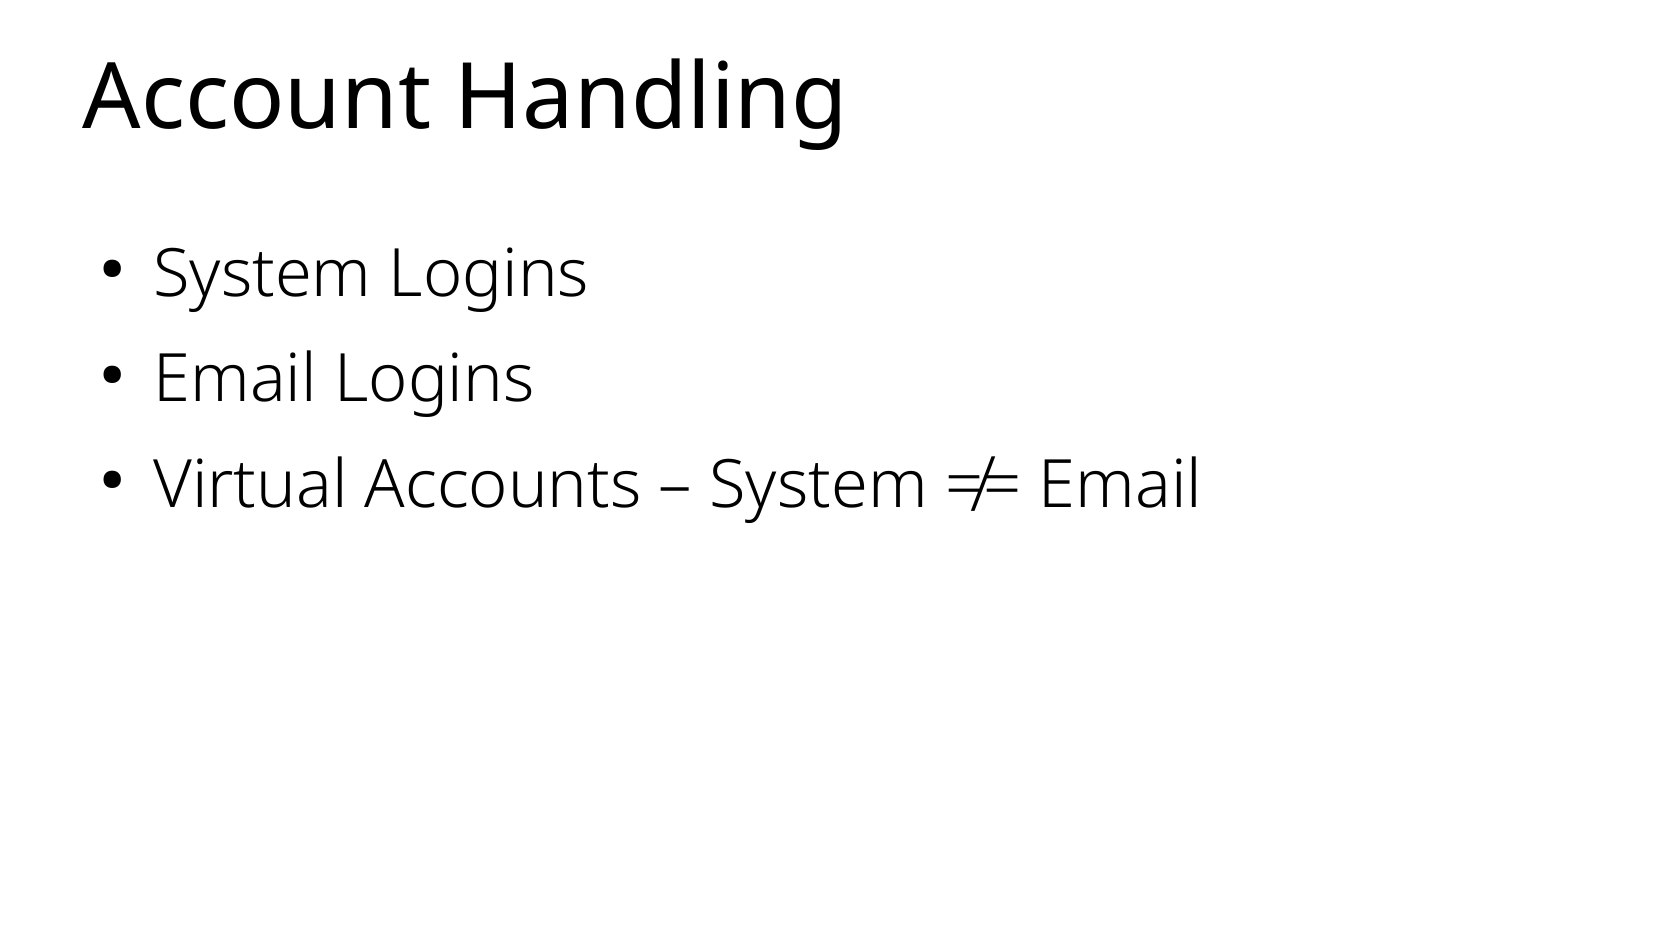

# Account Handling
System Logins
Email Logins
Virtual Accounts – System ≠= Email